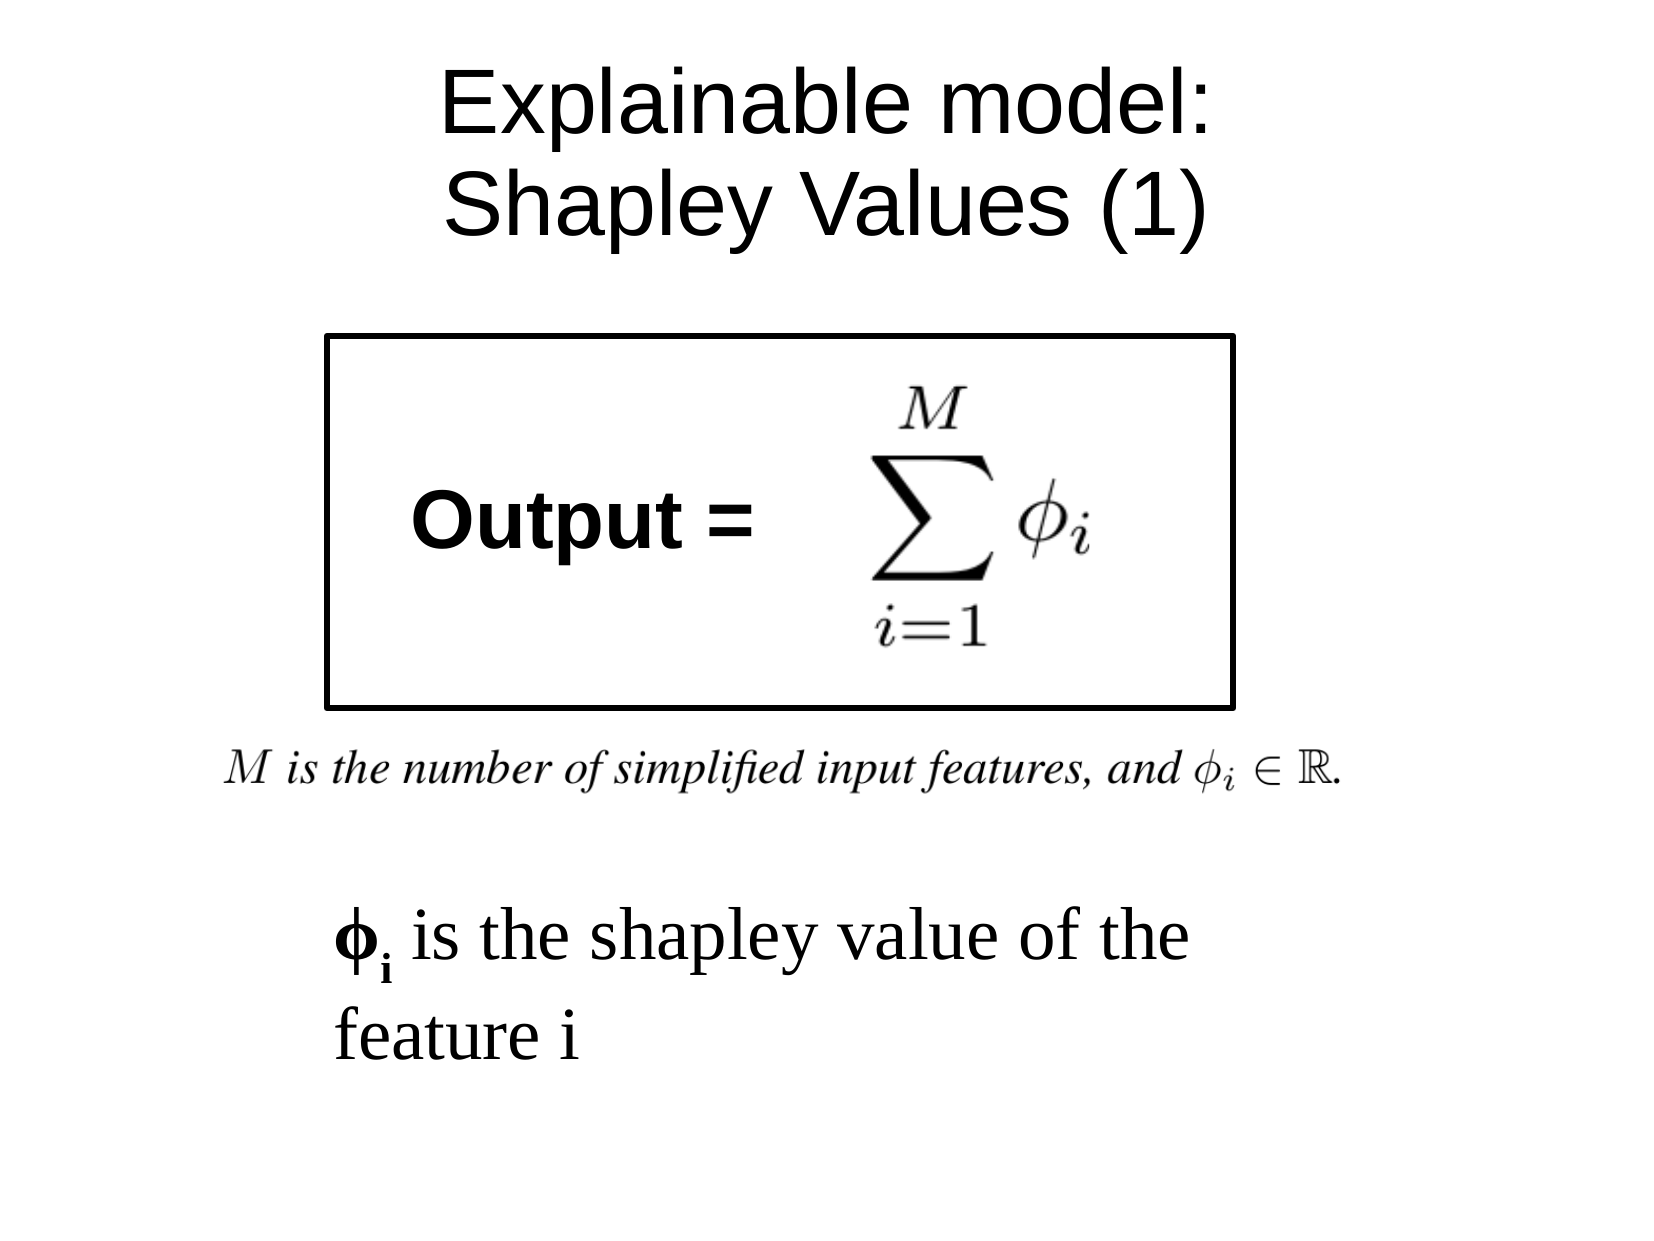

# Explainable model: Shapley Values (1)
Output =
ϕi is the shapley value of the feature i